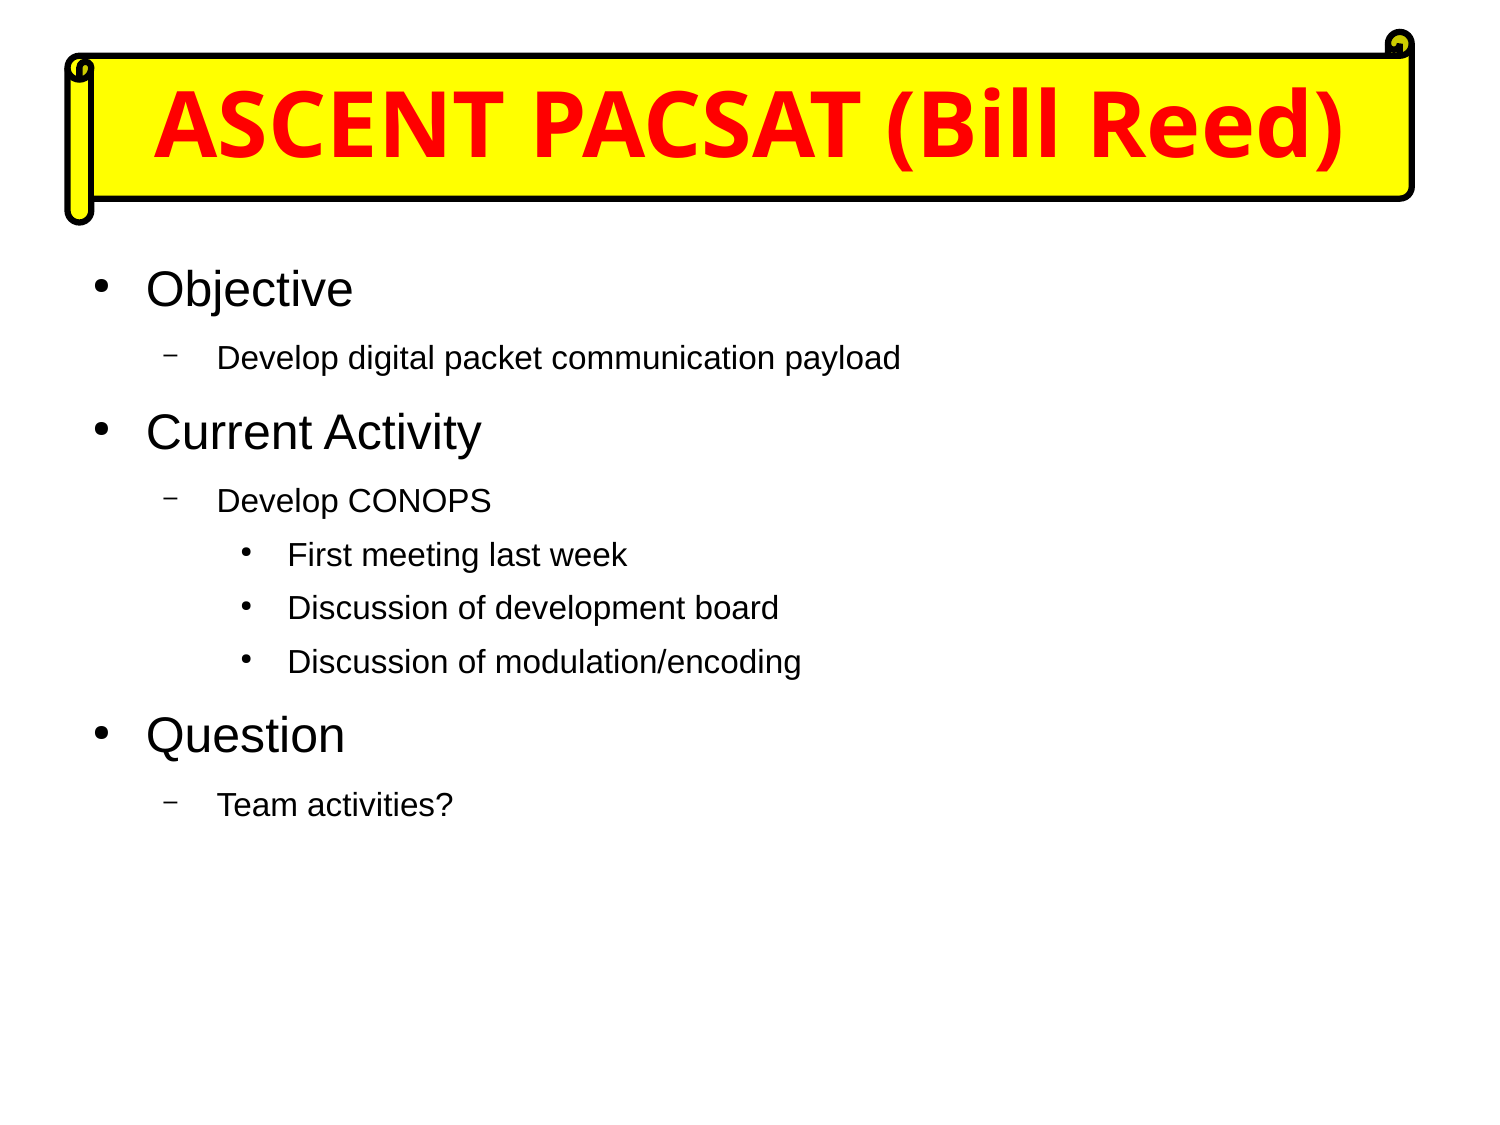

ASCENT PACSAT (Bill Reed)
# Objective
Develop digital packet communication payload
Current Activity
Develop CONOPS
First meeting last week
Discussion of development board
Discussion of modulation/encoding
Question
Team activities?